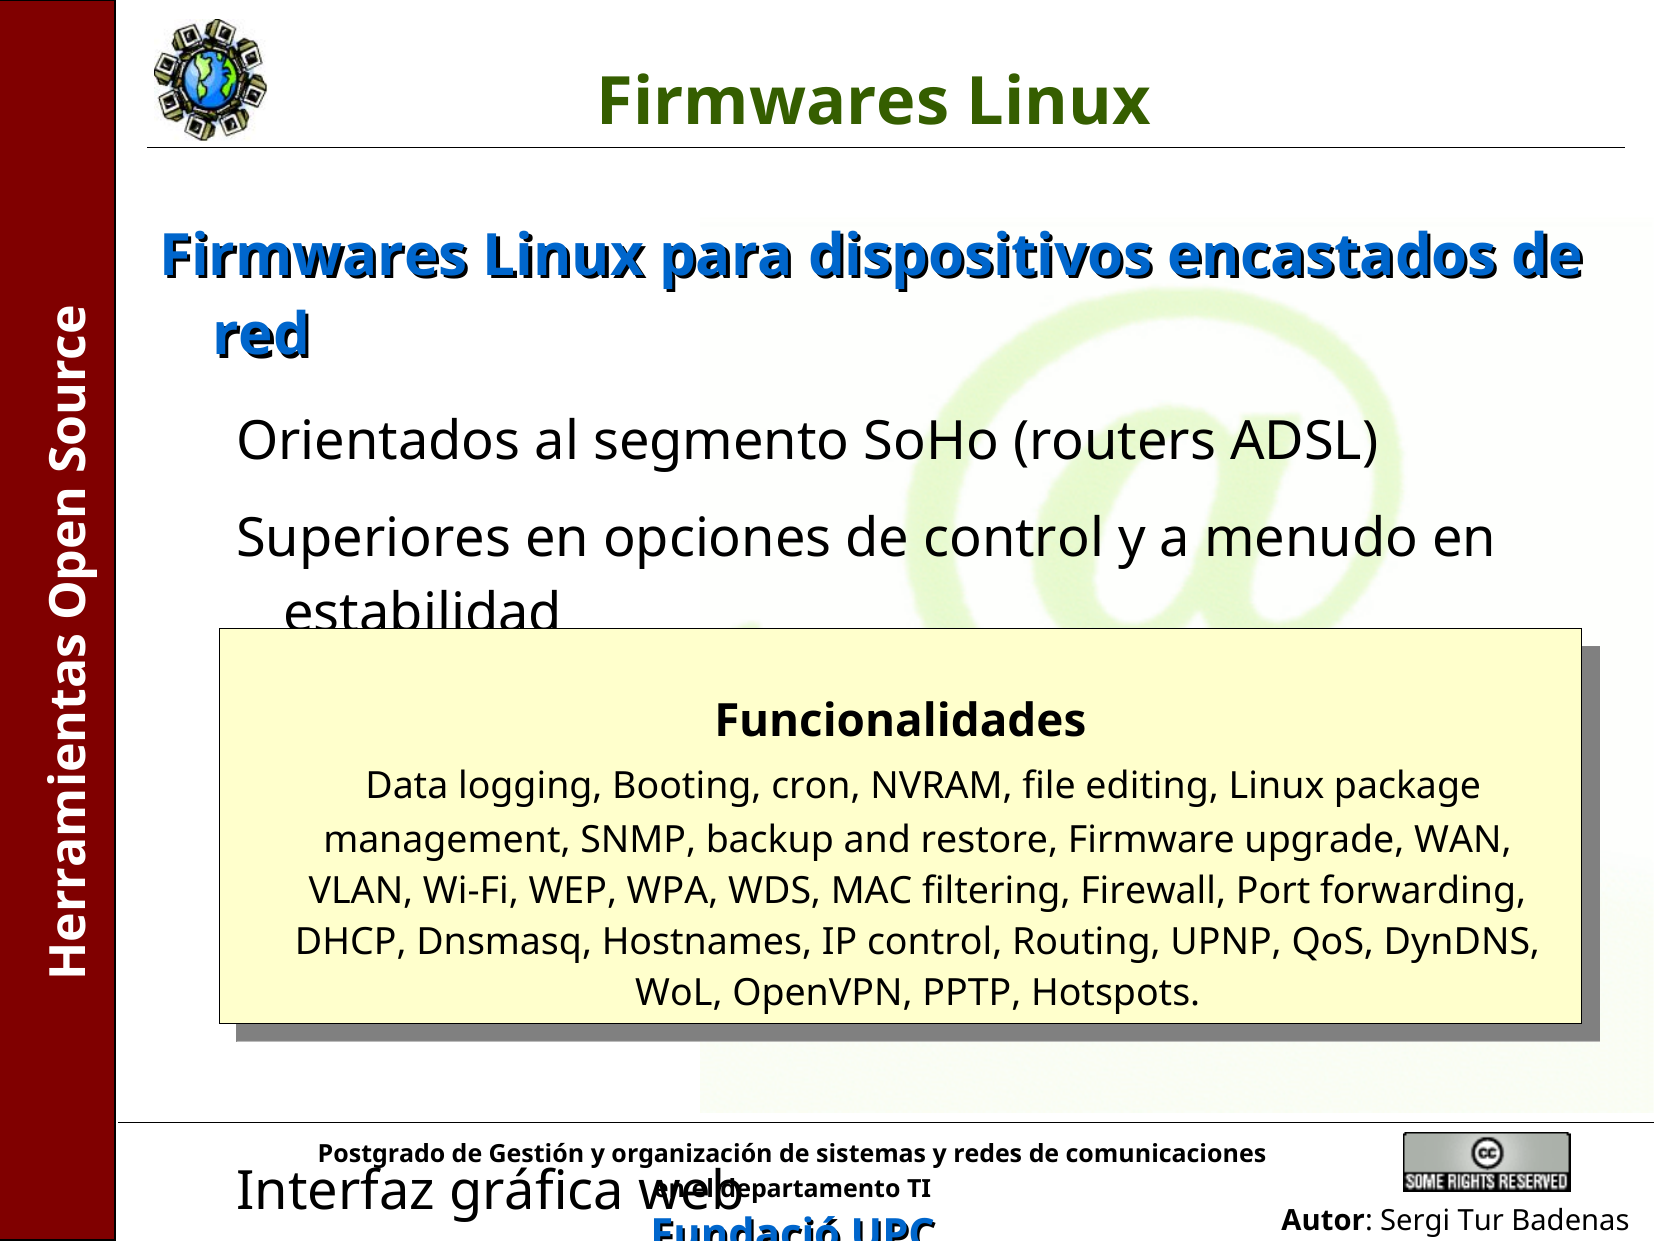

# Firmwares Linux
Firmwares Linux para dispositivos encastados de red
Orientados al segmento SoHo (routers ADSL)
Superiores en opciones de control y a menudo en estabilidad
Muchos firmwares “comerciales” están basados en Linux
Interfaz gráfica web
openwrt, dd-wrt, Tomato, voyage (Debian)
Funcionalidades
 Data logging, Booting, cron, NVRAM, file editing, Linux package management, SNMP, backup and restore, Firmware upgrade, WAN, VLAN, Wi-Fi, WEP, WPA, WDS, MAC filtering, Firewall, Port forwarding, DHCP, Dnsmasq, Hostnames, IP control, Routing, UPNP, QoS, DynDNS, WoL, OpenVPN, PPTP, Hotspots.